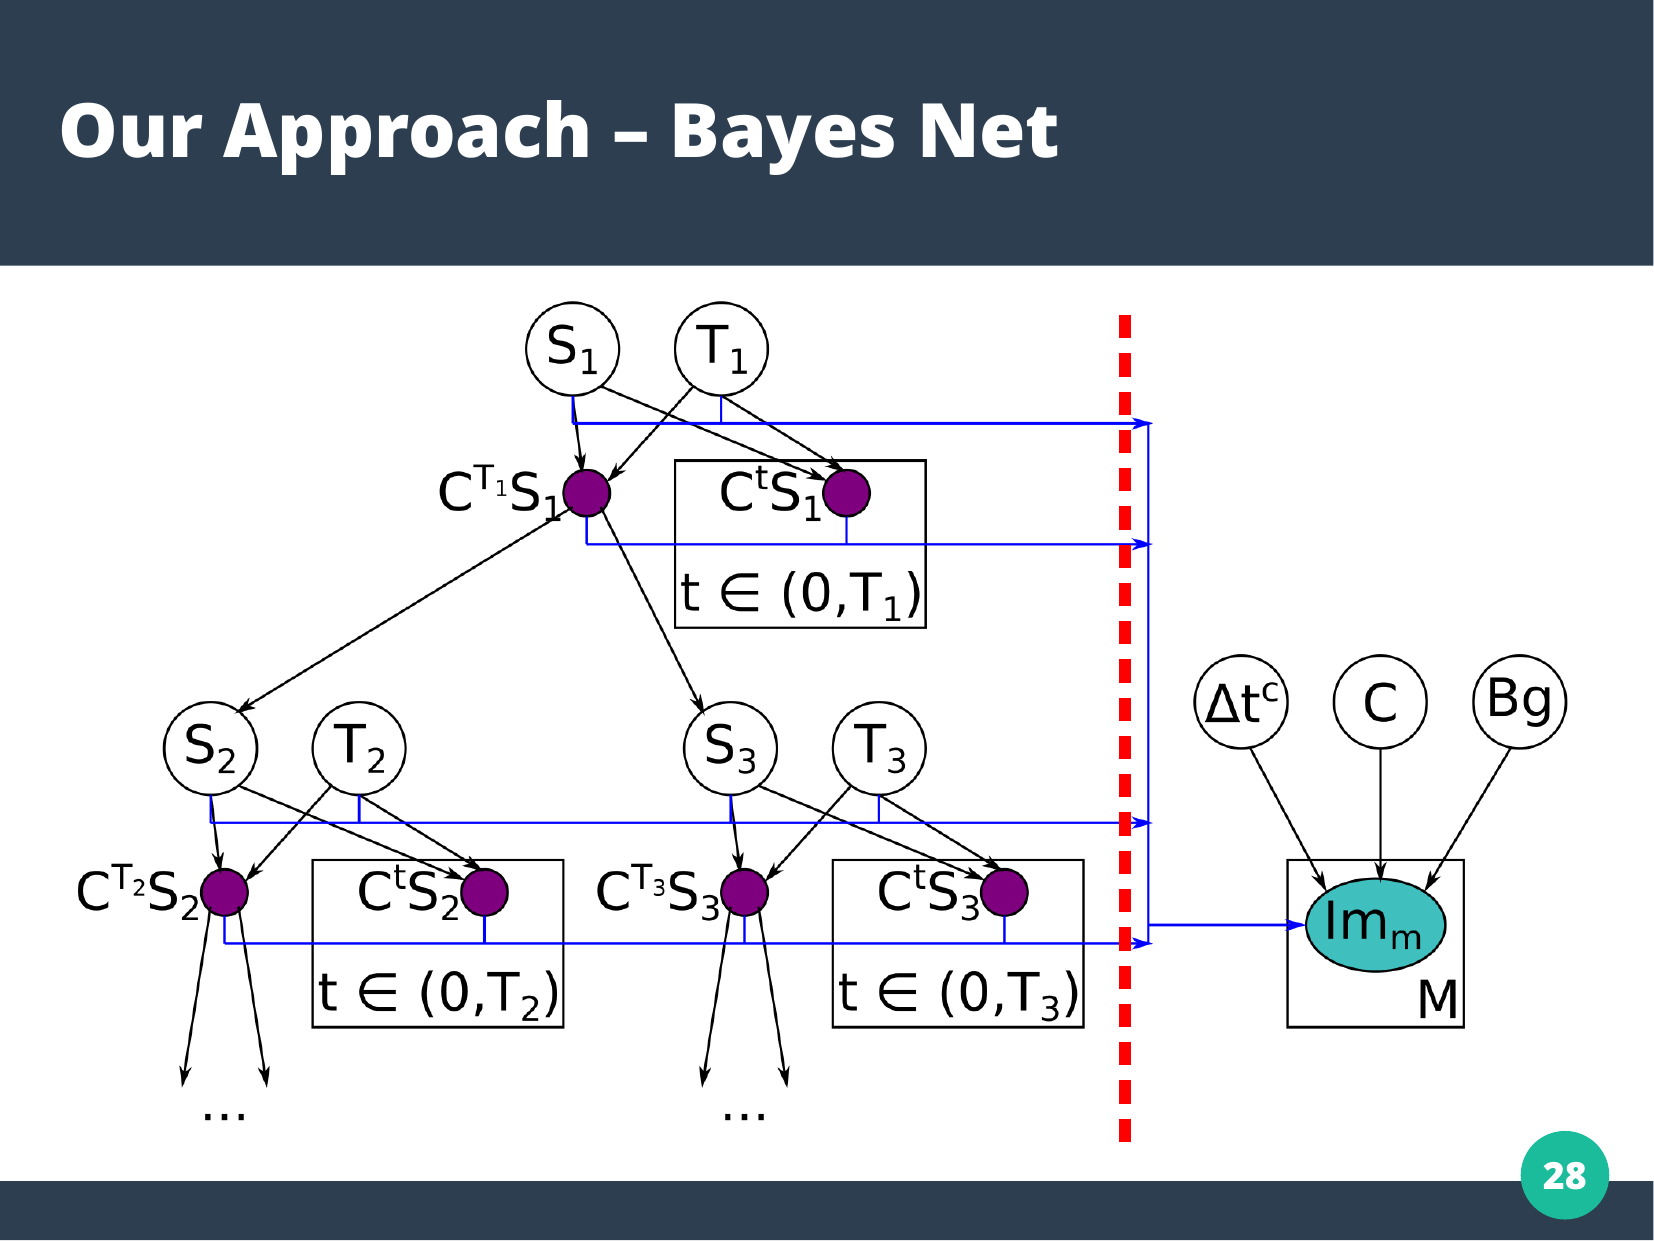

# Our Approach – Bayes Net
28